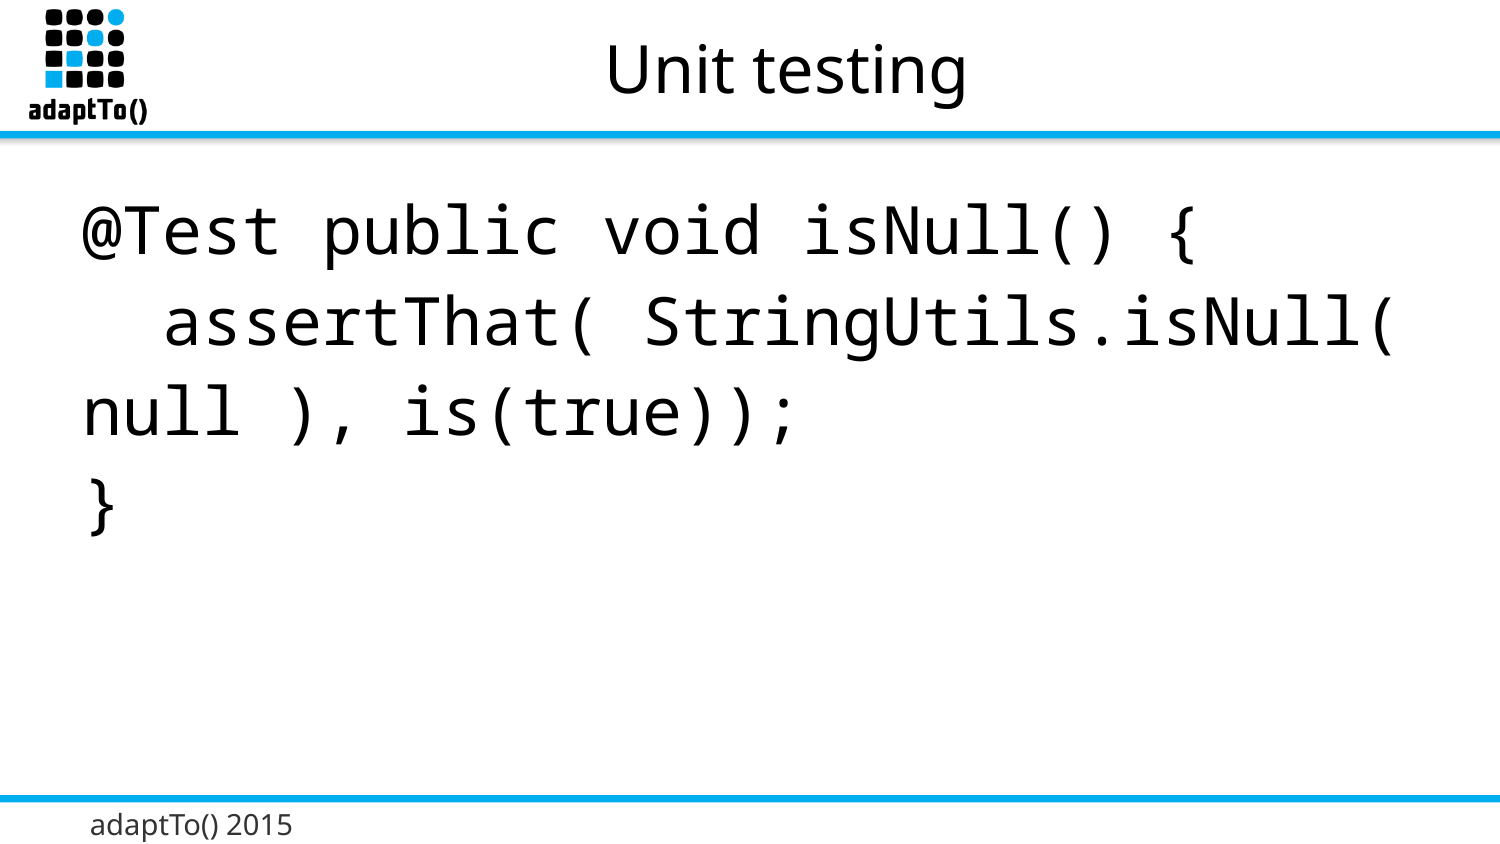

# Unit testing
@Test public void isNull() {
 assertThat( StringUtils.isNull( null ), is(true));
}